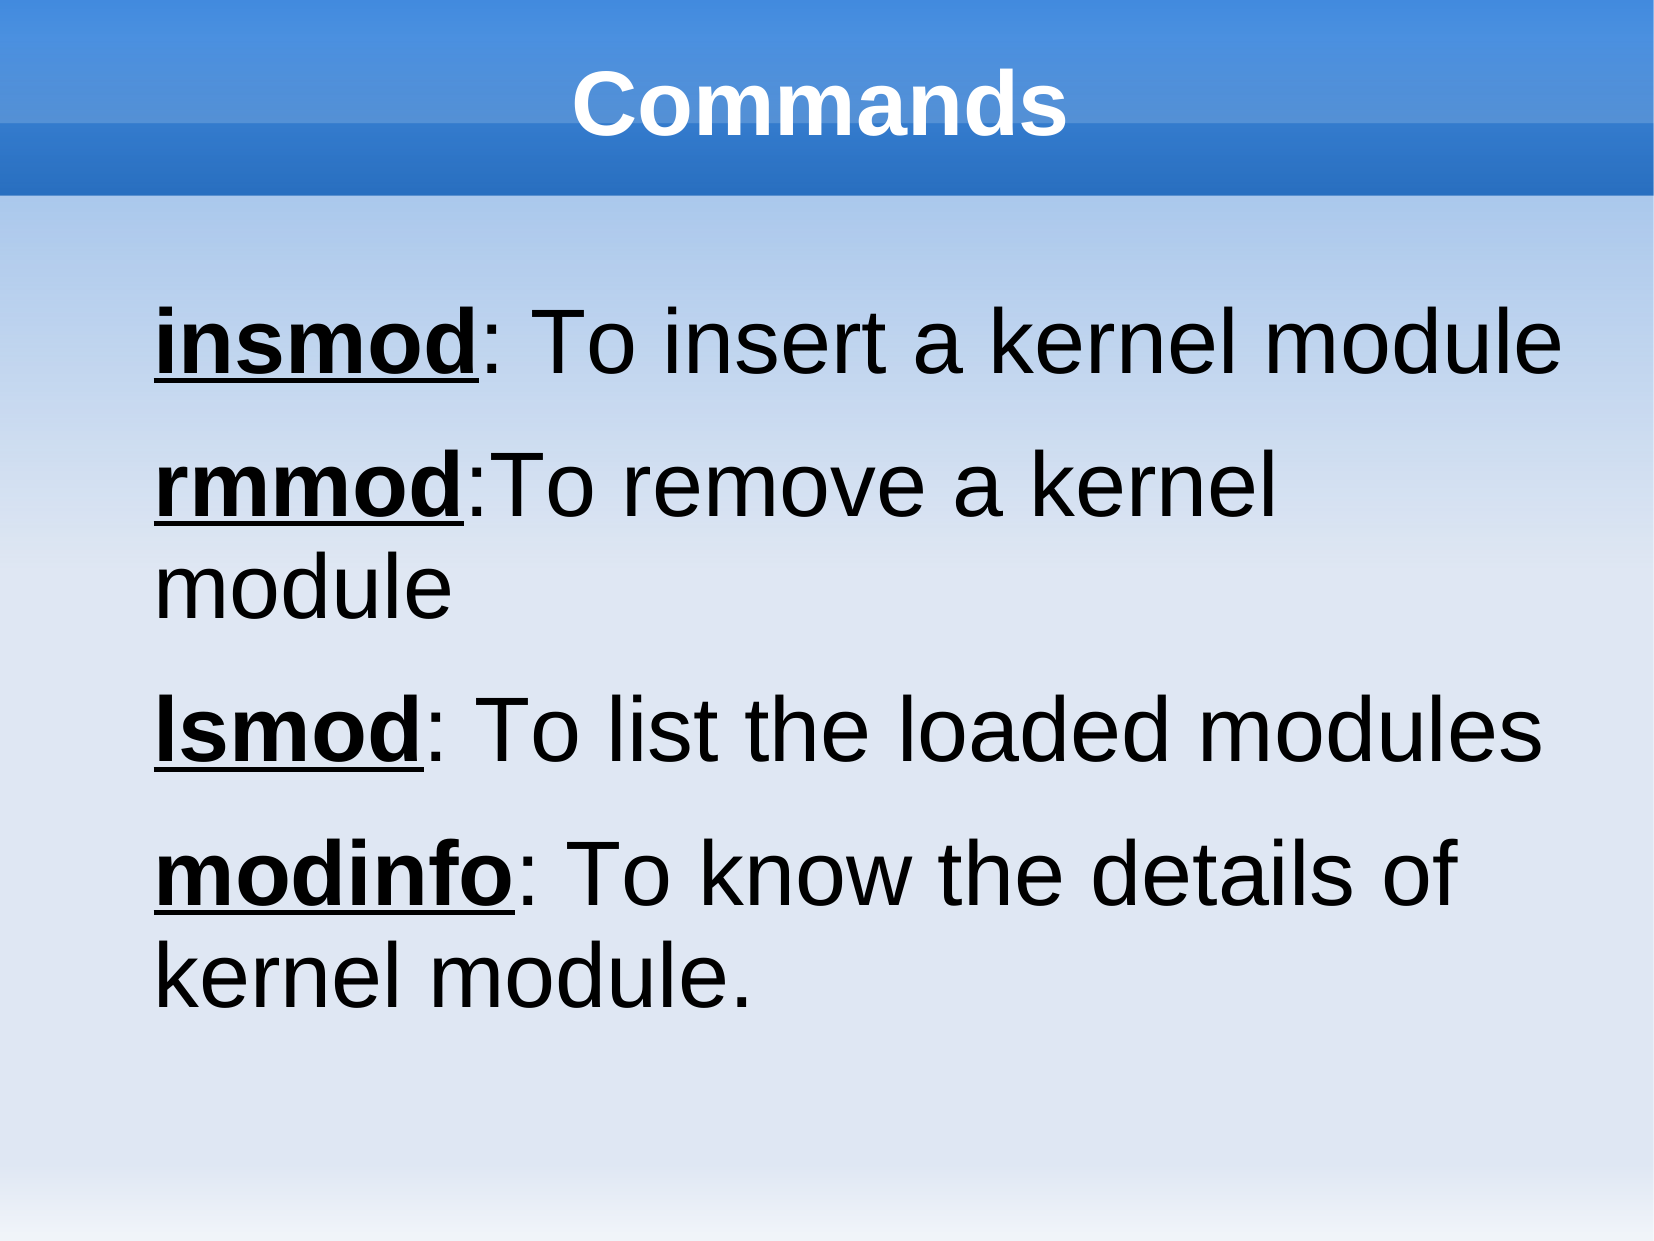

# Commands
insmod: To insert a kernel module
rmmod:To remove a kernel module
lsmod: To list the loaded modules
modinfo: To know the details of kernel module.